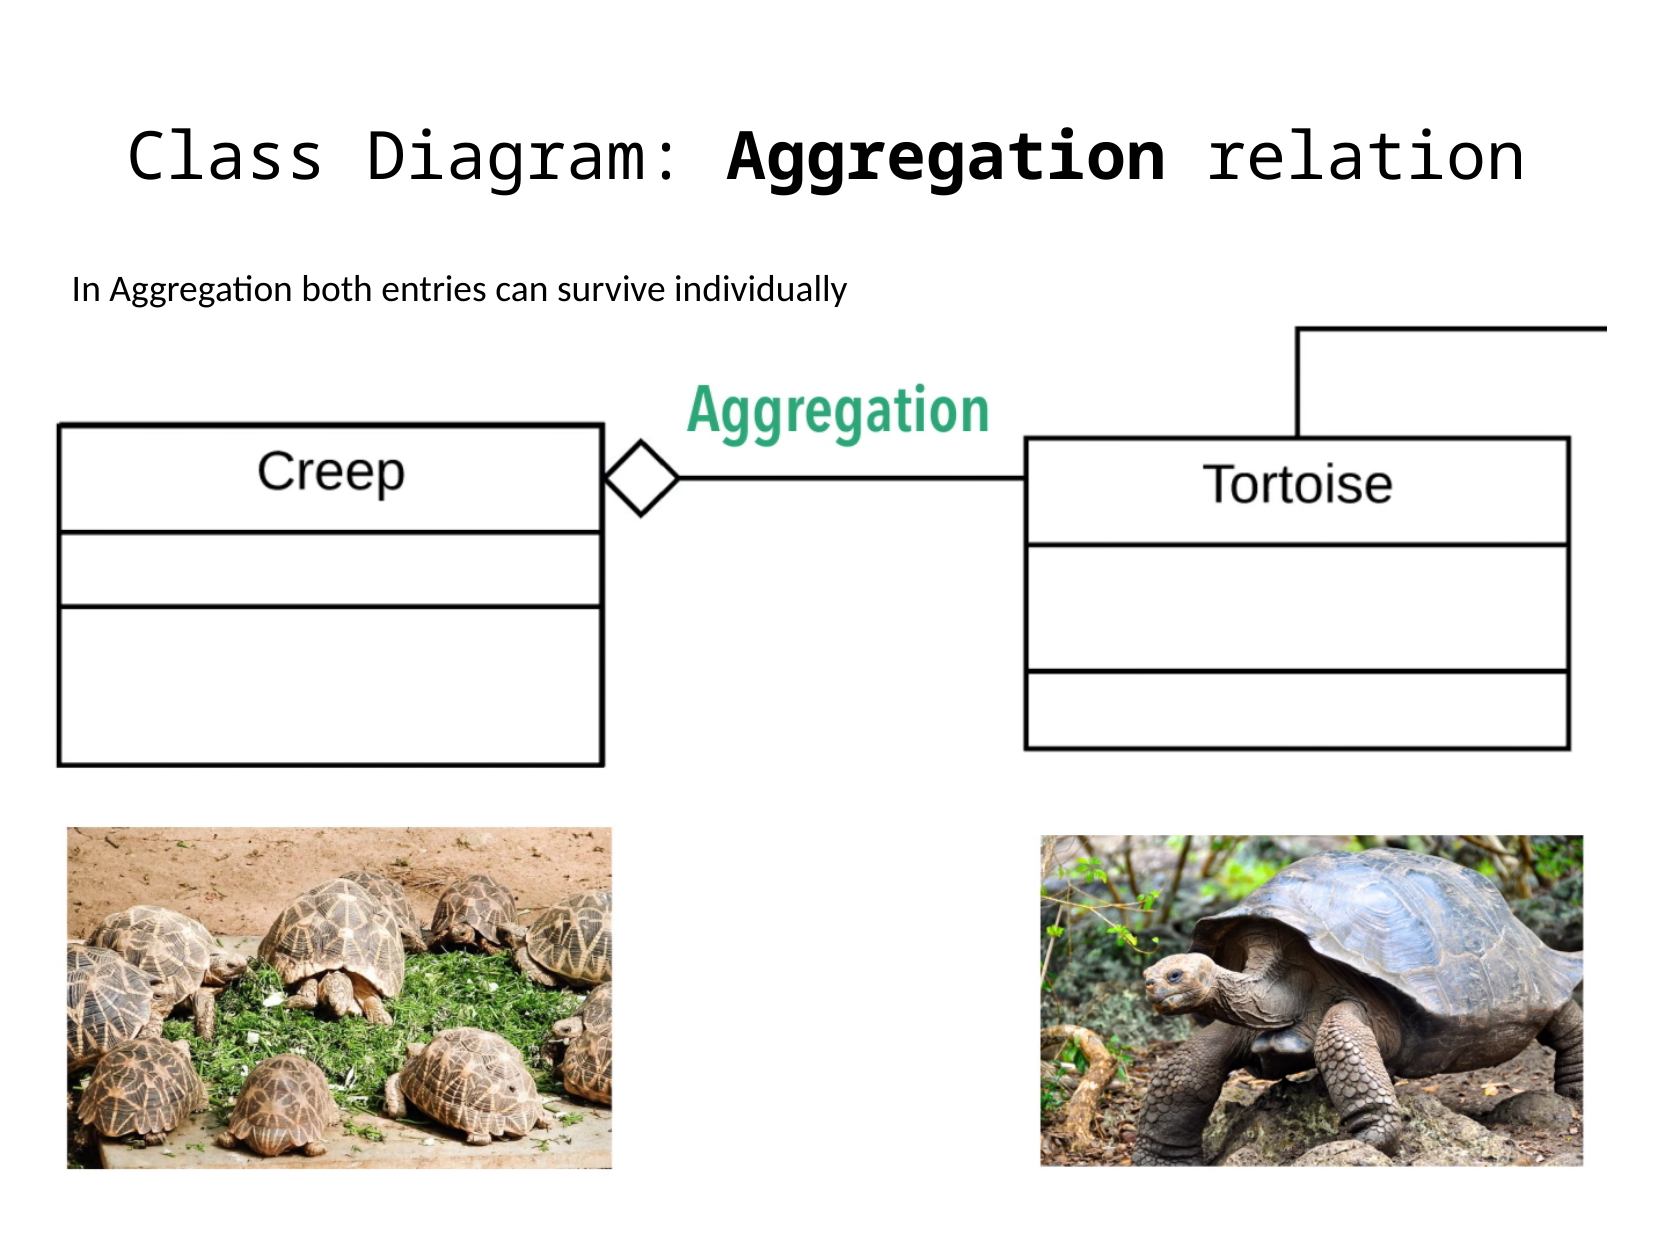

# Class Diagram: Aggregation relation
In Aggregation both entries can survive individually